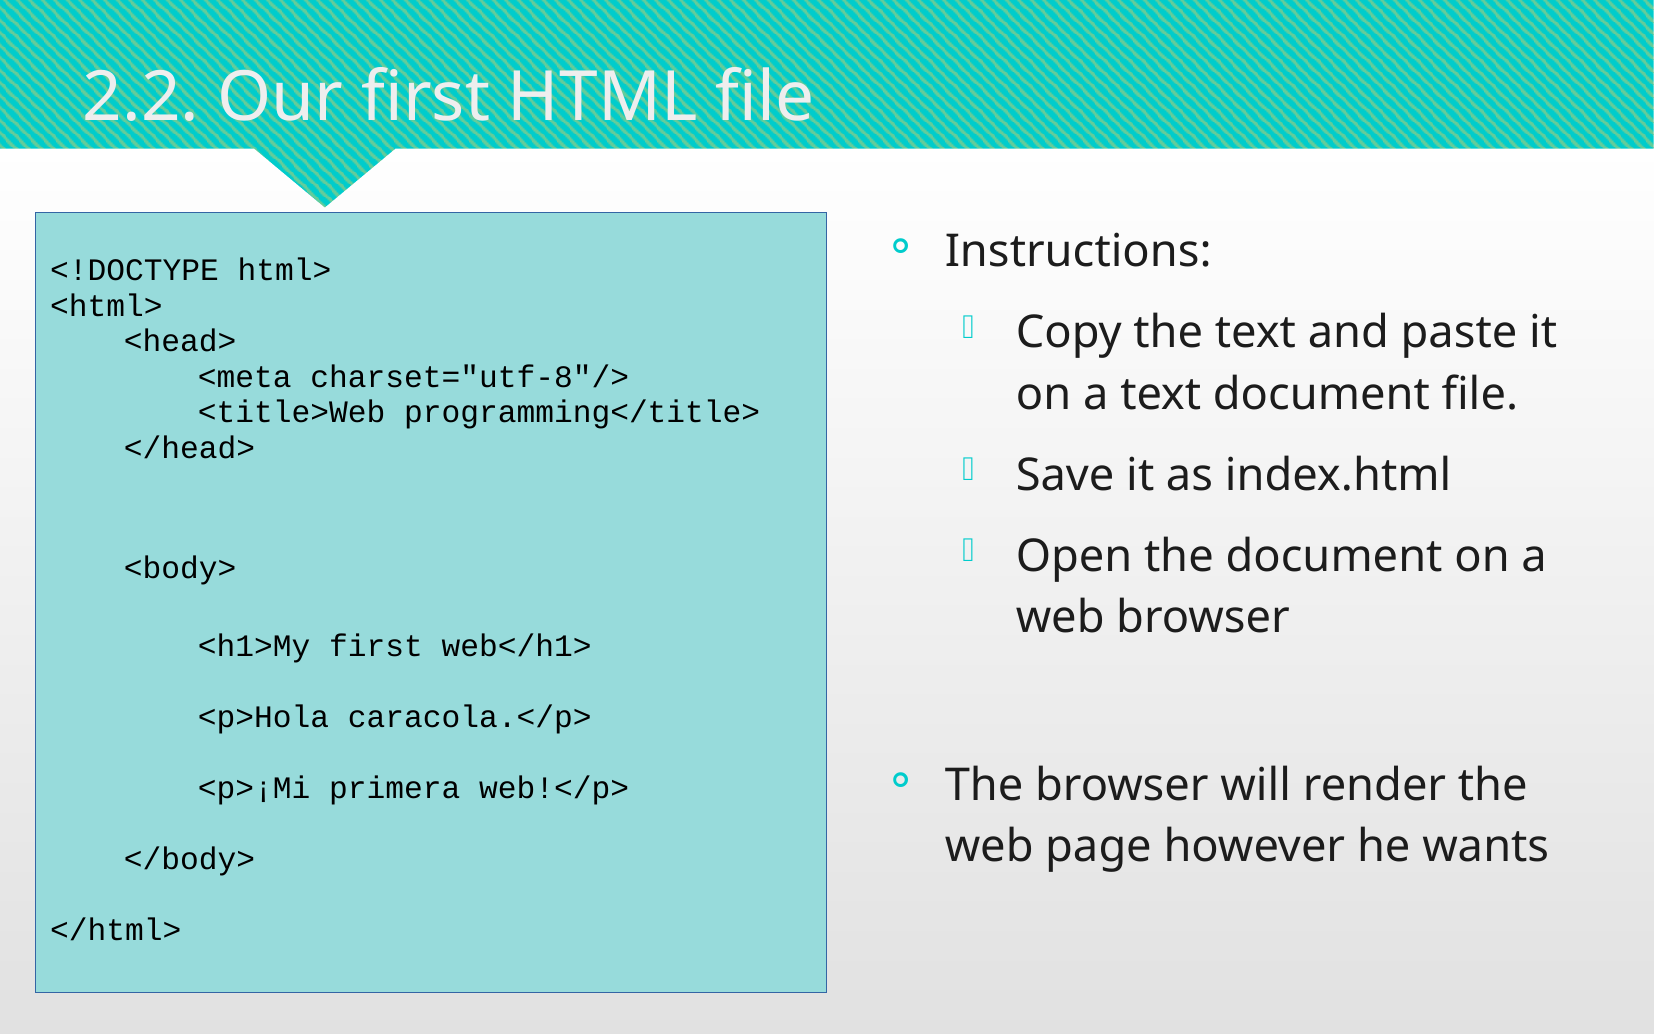

# 2.2. Our first HTML file
<!DOCTYPE html>
<html>
	<head>
		<meta charset="utf-8"/>
		<title>Web programming</title>
	</head>
	<body>
		<h1>My first web</h1>
		<p>Hola caracola.</p>
		<p>¡Mi primera web!</p>
	</body>
</html>
Instructions:
Copy the text and paste it on a text document file.
Save it as index.html
Open the document on a web browser
The browser will render the web page however he wants